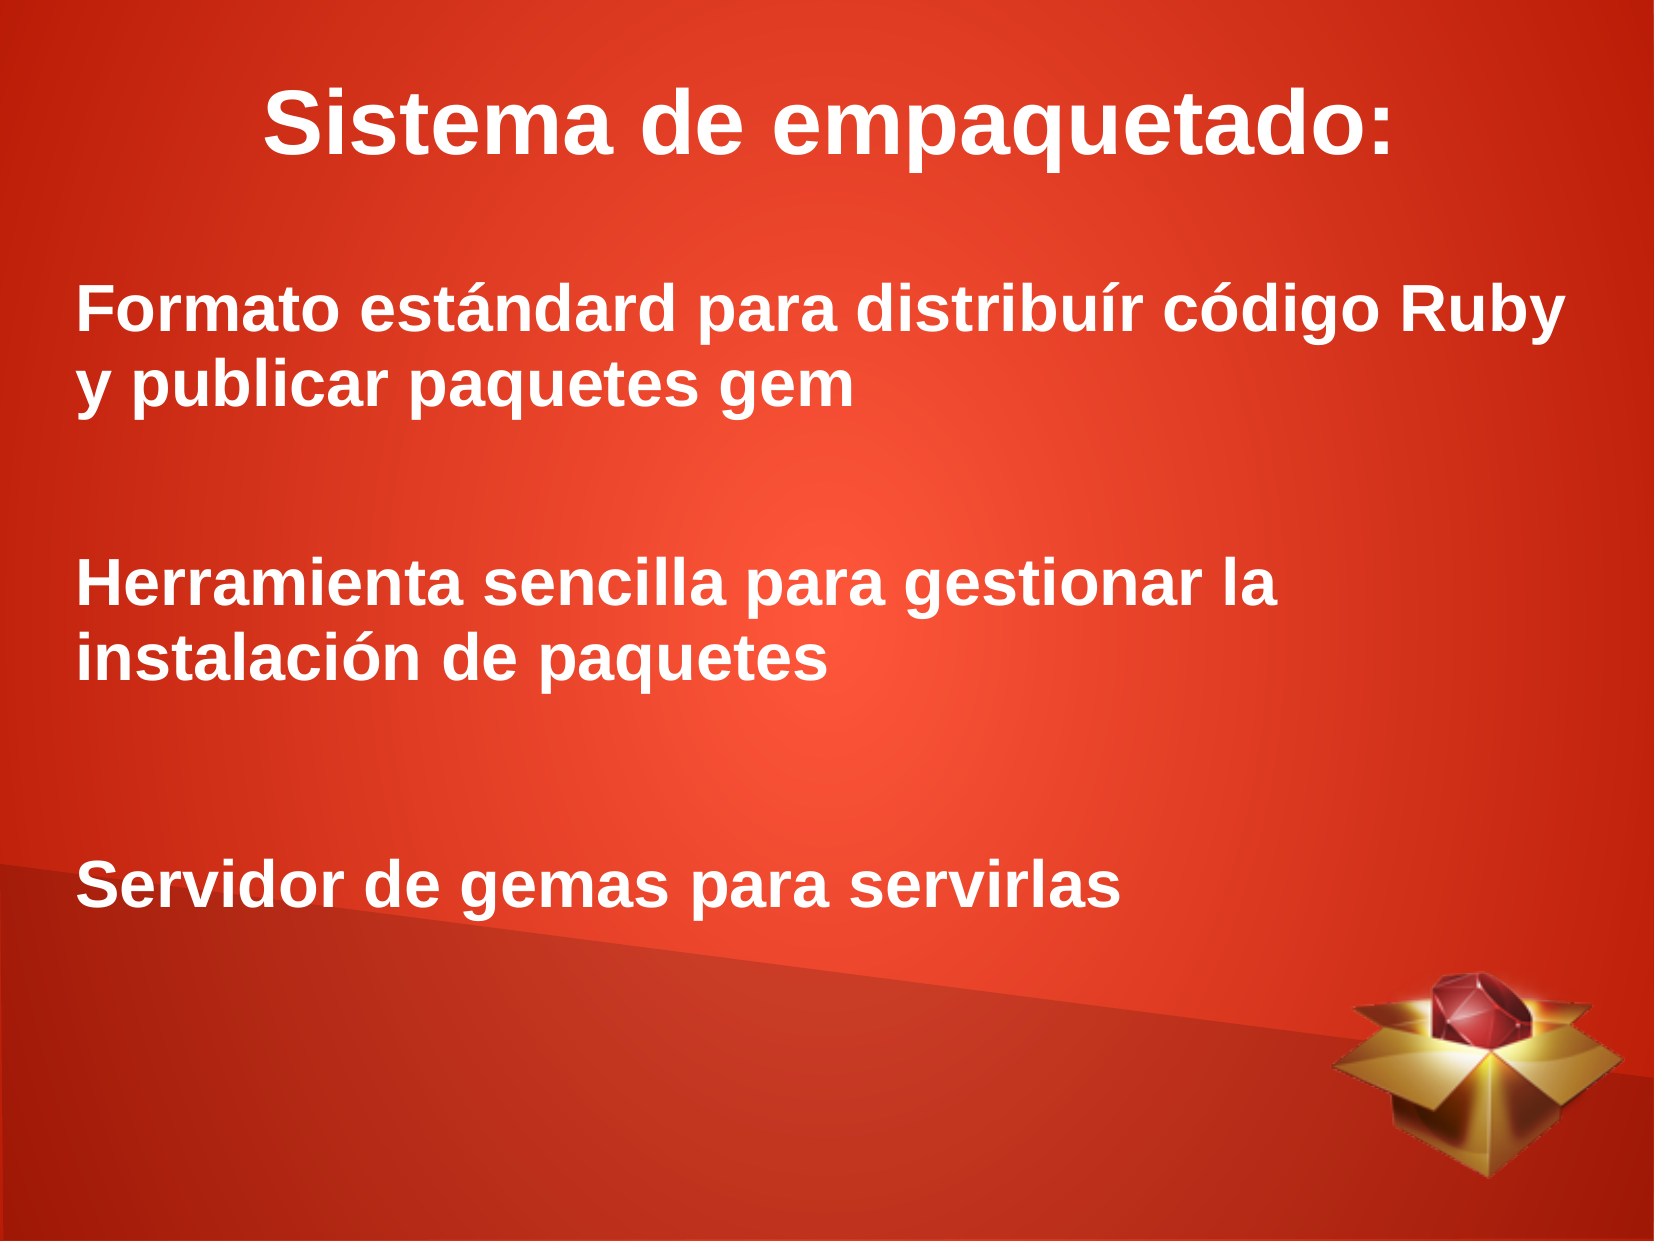

Sistema de empaquetado:
Formato estándard para distribuír código Ruby y publicar paquetes gem
Herramienta sencilla para gestionar la instalación de paquetes
Servidor de gemas para servirlas